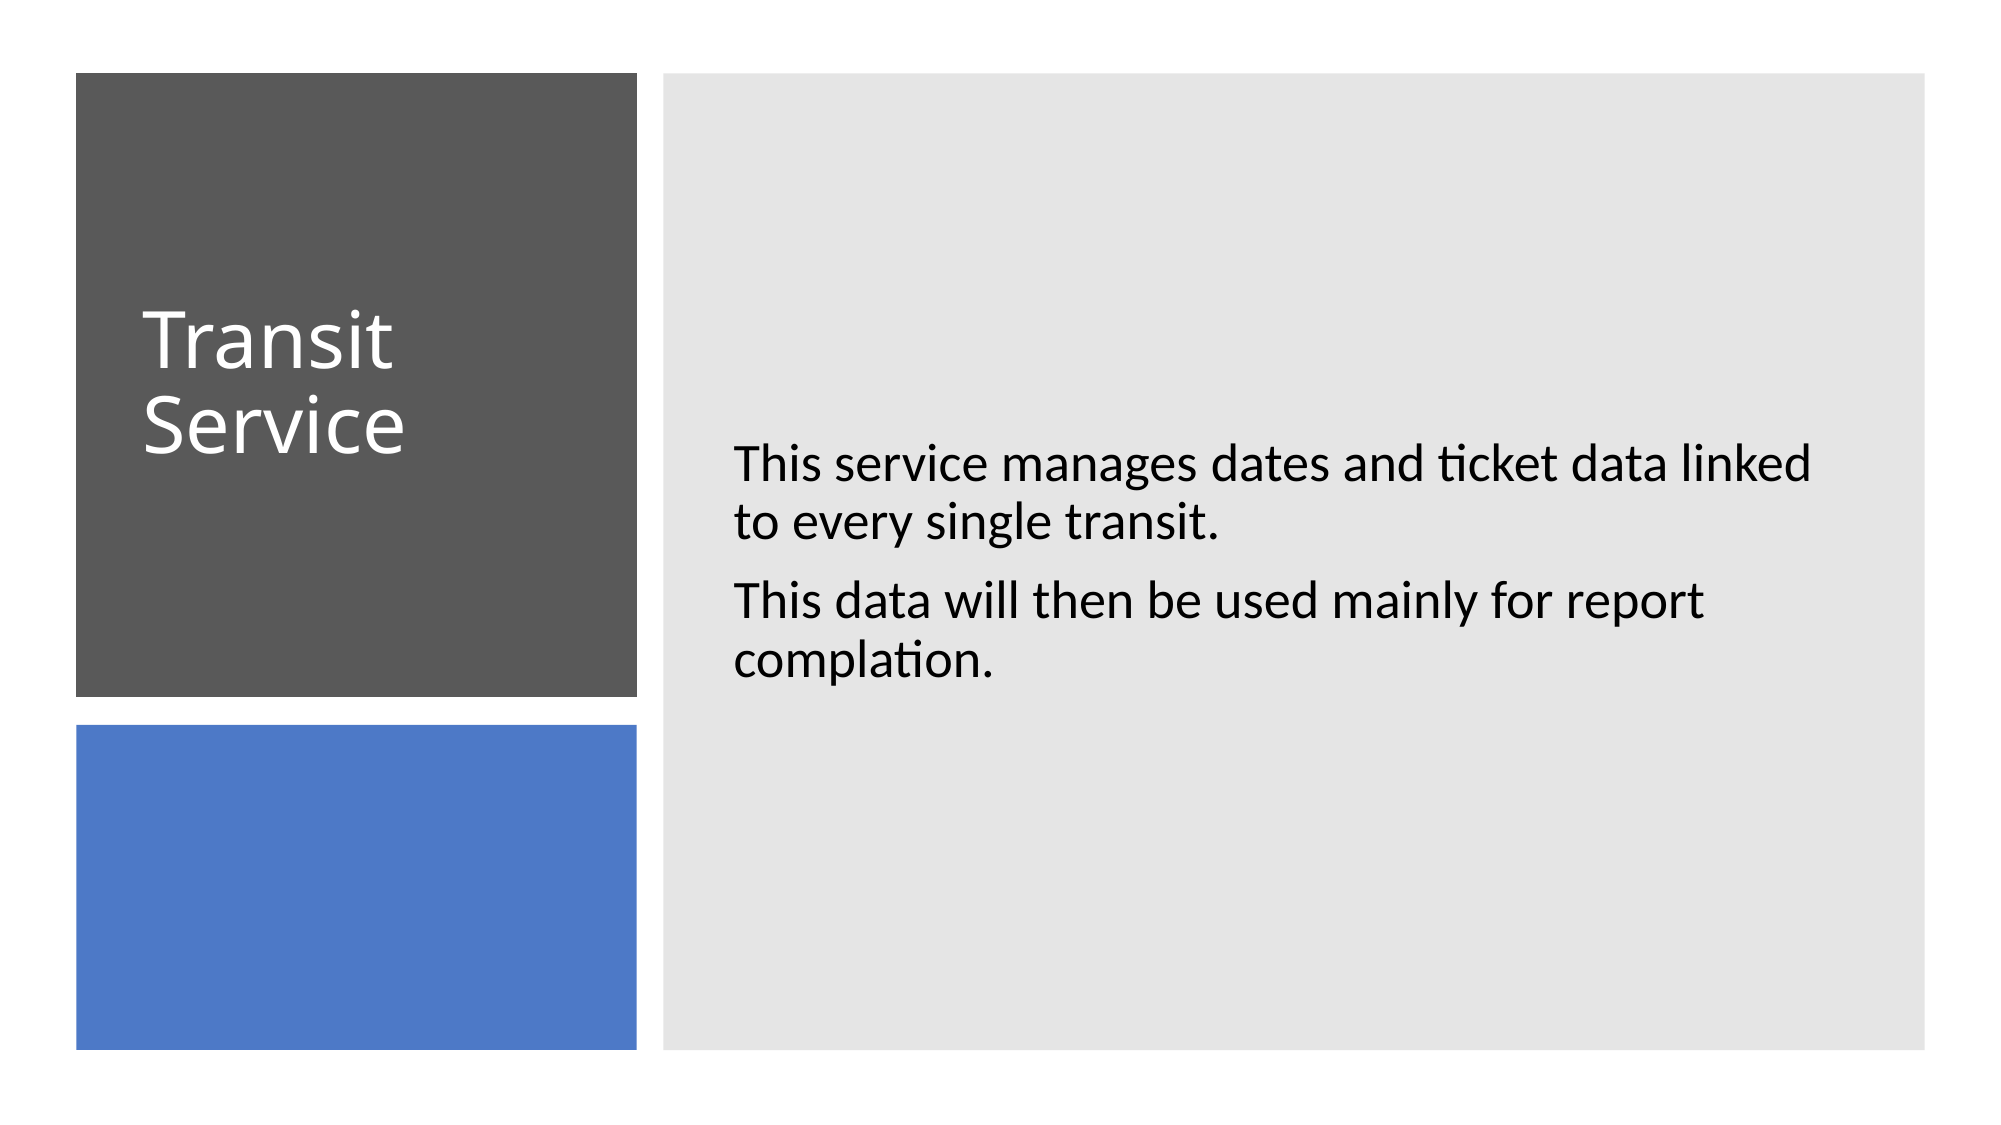

This service manages dates and ticket data linked to every single transit.
This data will then be used mainly for report complation.
# Transit Service